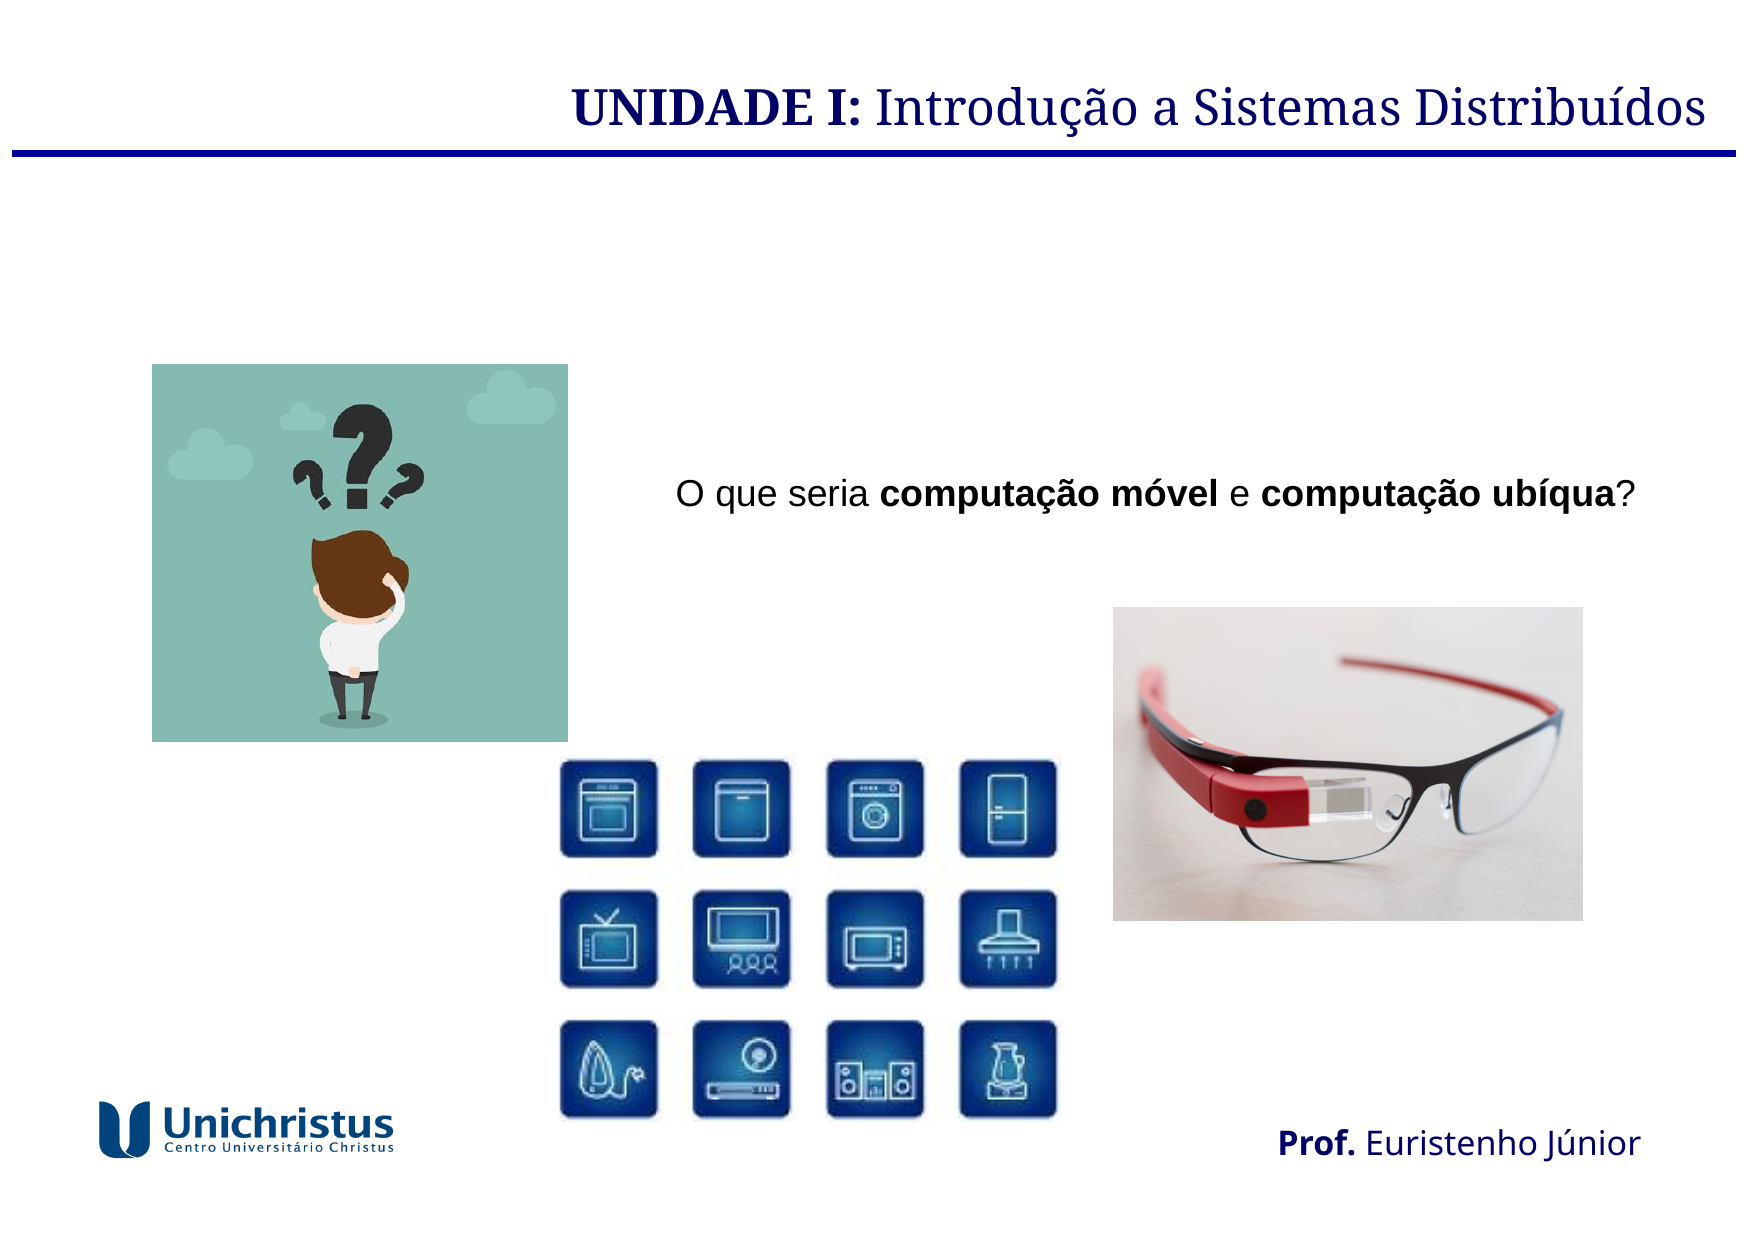

UNIDADE I: Introdução a Sistemas Distribuídos
O que seria computação móvel e computação ubíqua?
Prof. Euristenho Júnior